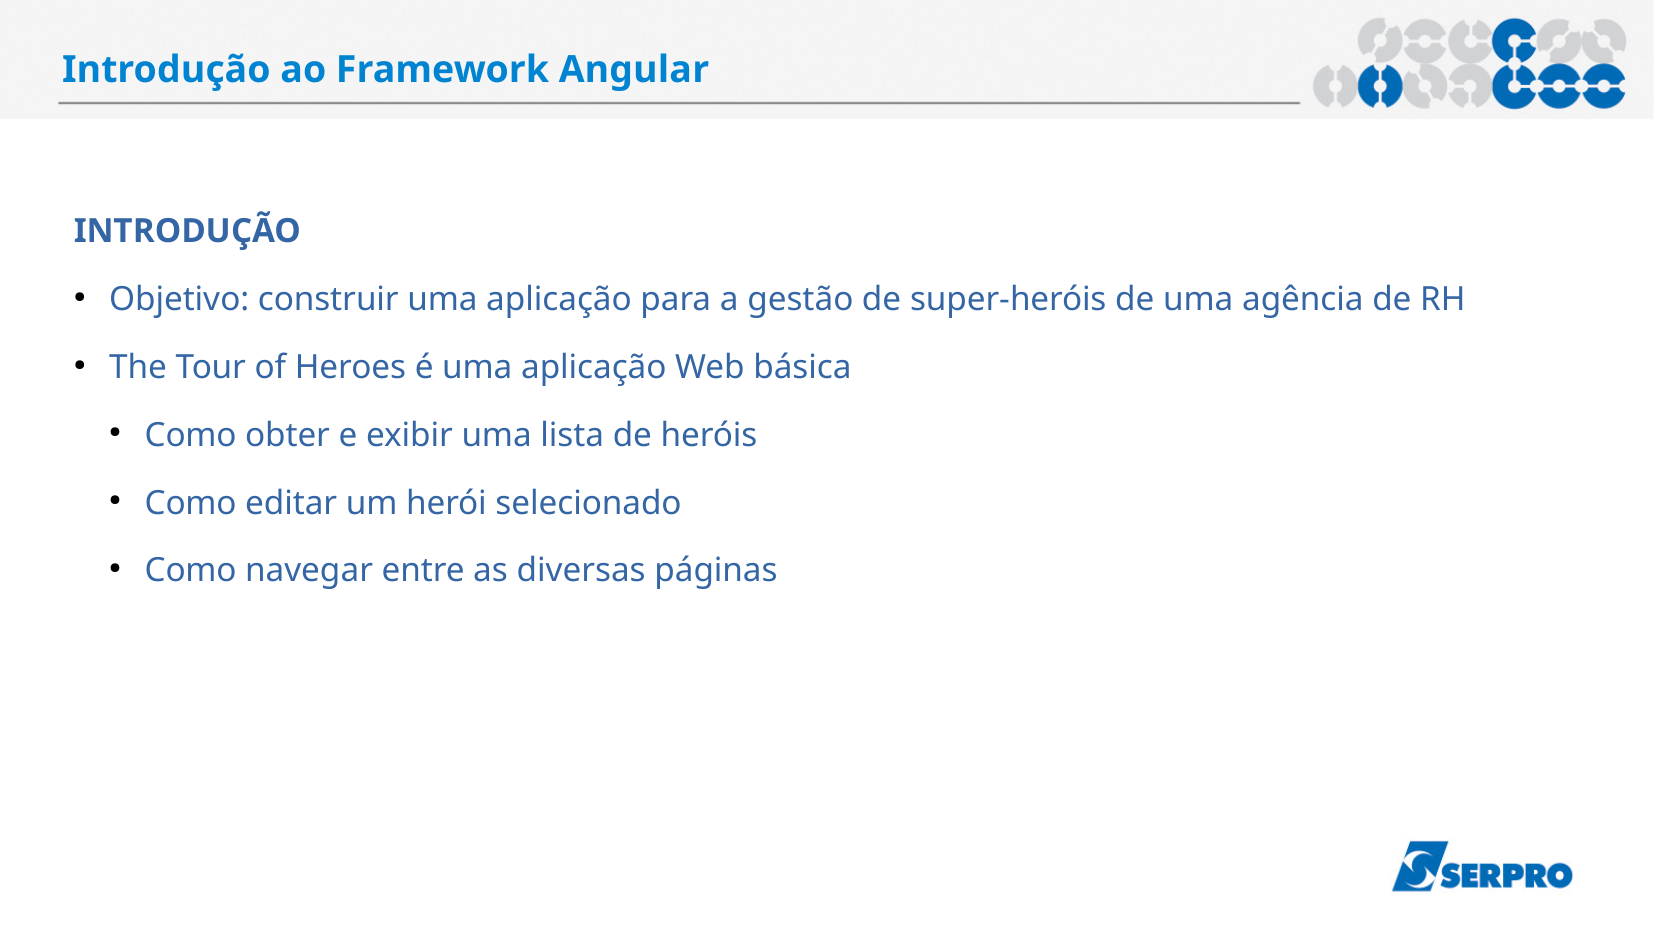

Introdução ao Framework Angular
INTRODUÇÃO
Objetivo: construir uma aplicação para a gestão de super-heróis de uma agência de RH
The Tour of Heroes é uma aplicação Web básica
Como obter e exibir uma lista de heróis
Como editar um herói selecionado
Como navegar entre as diversas páginas